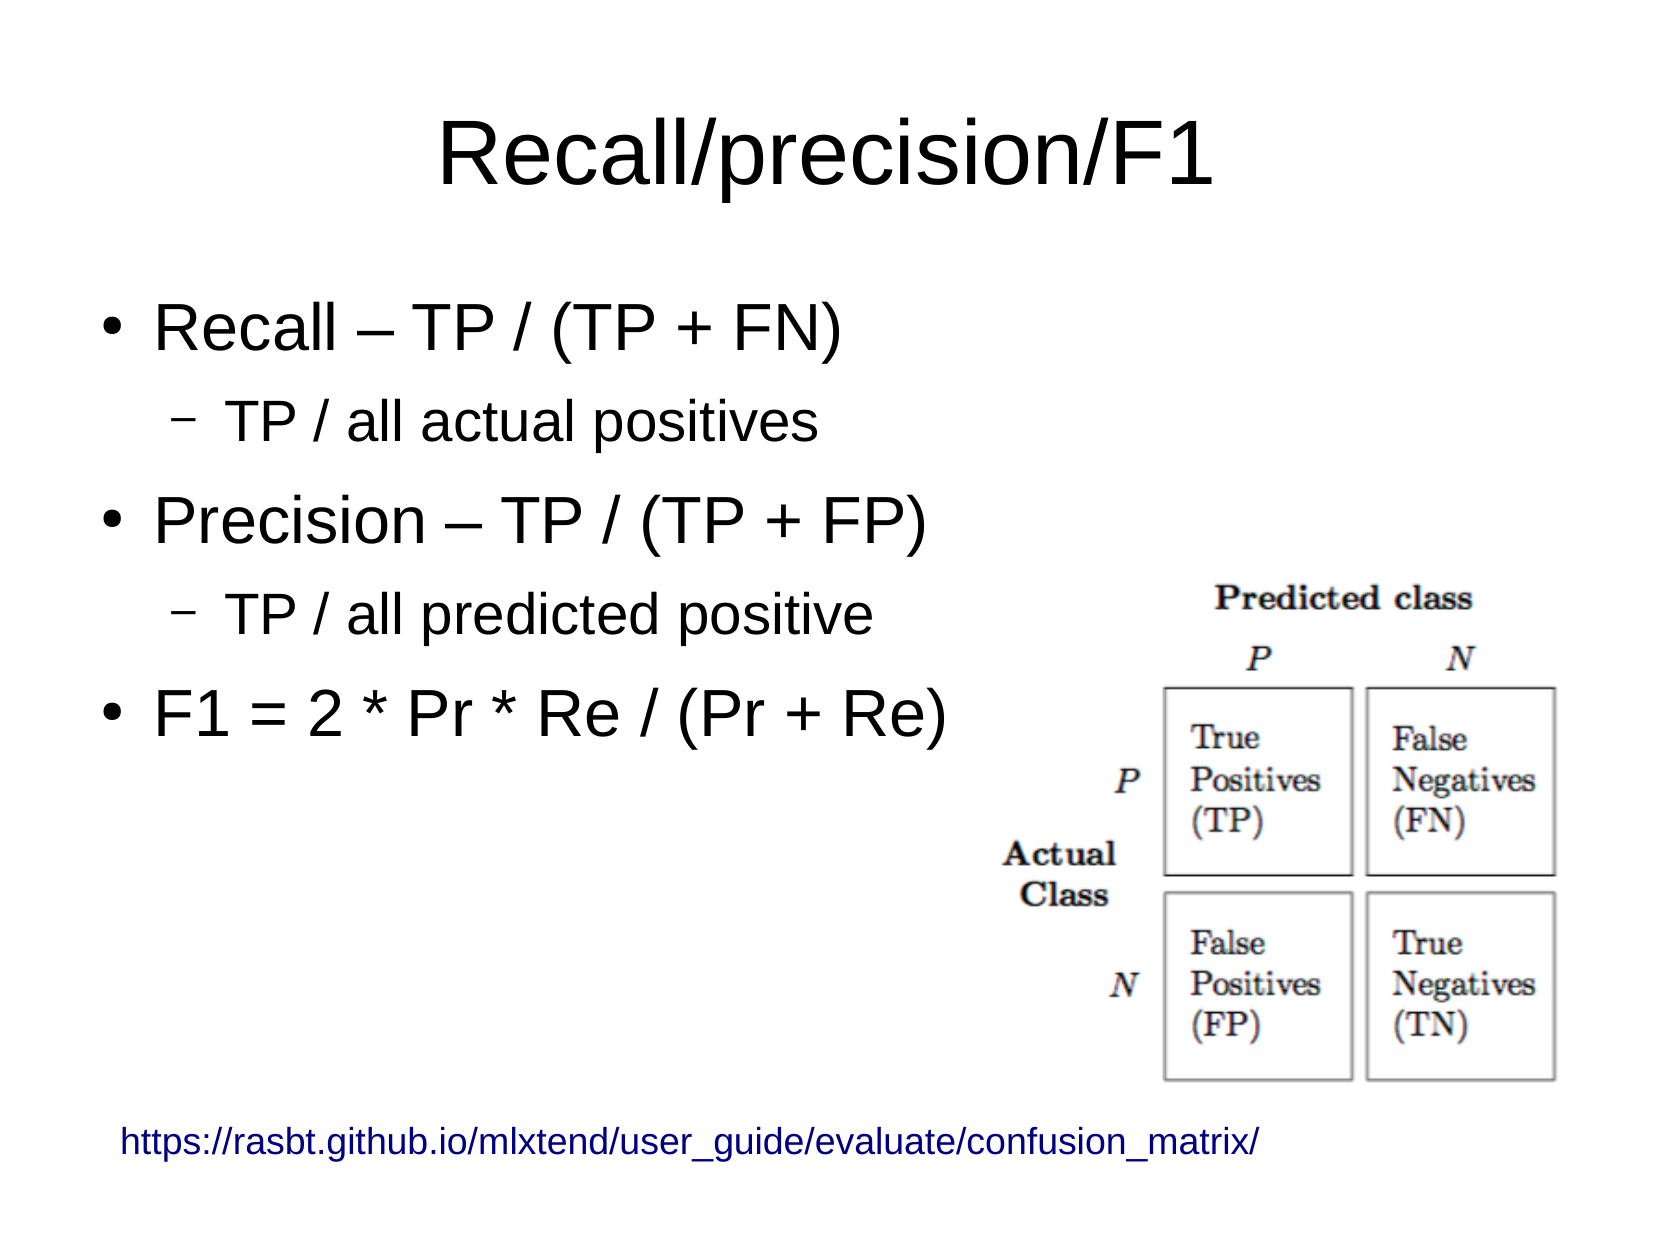

# Recall/precision/F1
Recall – TP / (TP + FN)
TP / all actual positives
Precision – TP / (TP + FP)
TP / all predicted positive
F1 = 2 * Pr * Re / (Pr + Re)
https://rasbt.github.io/mlxtend/user_guide/evaluate/confusion_matrix/